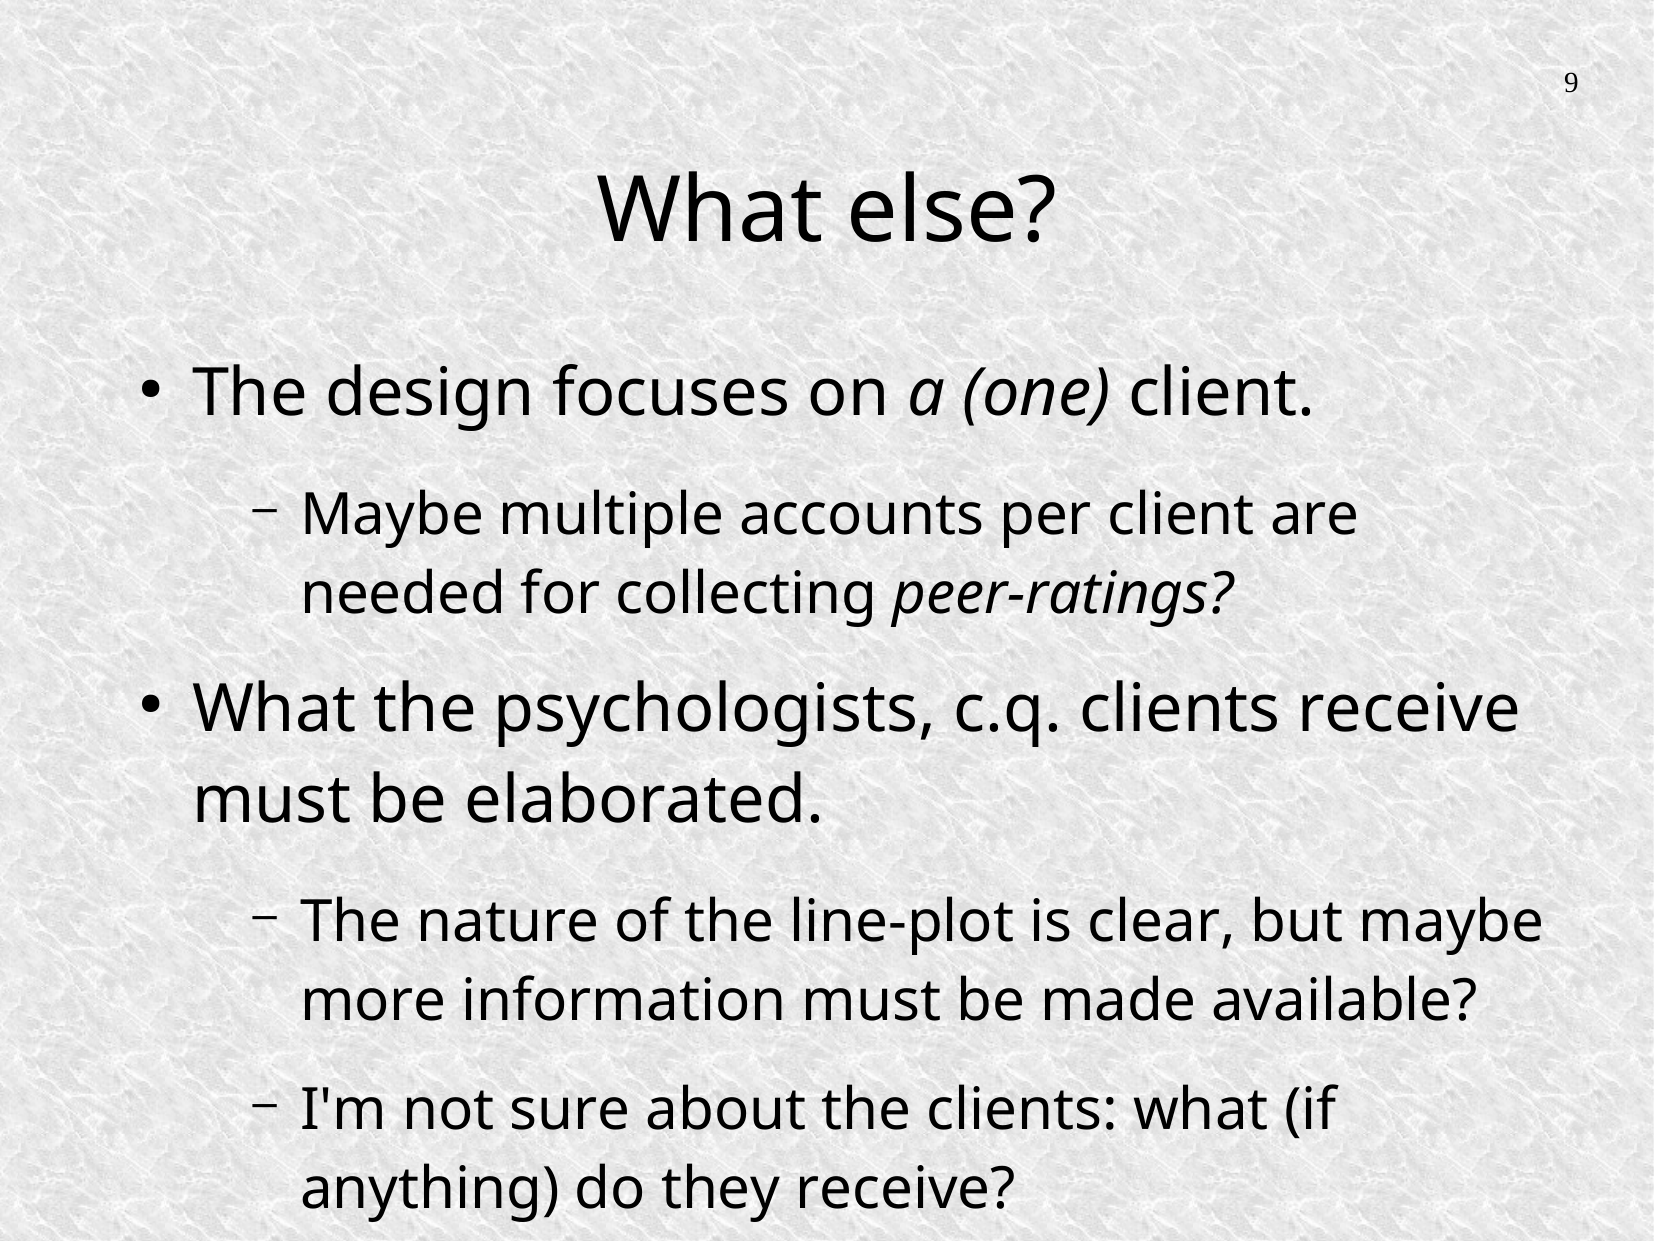

9
# What else?
The design focuses on a (one) client.
Maybe multiple accounts per client are needed for collecting peer-ratings?
What the psychologists, c.q. clients receive must be elaborated.
The nature of the line-plot is clear, but maybe more information must be made available?
I'm not sure about the clients: what (if anything) do they receive?